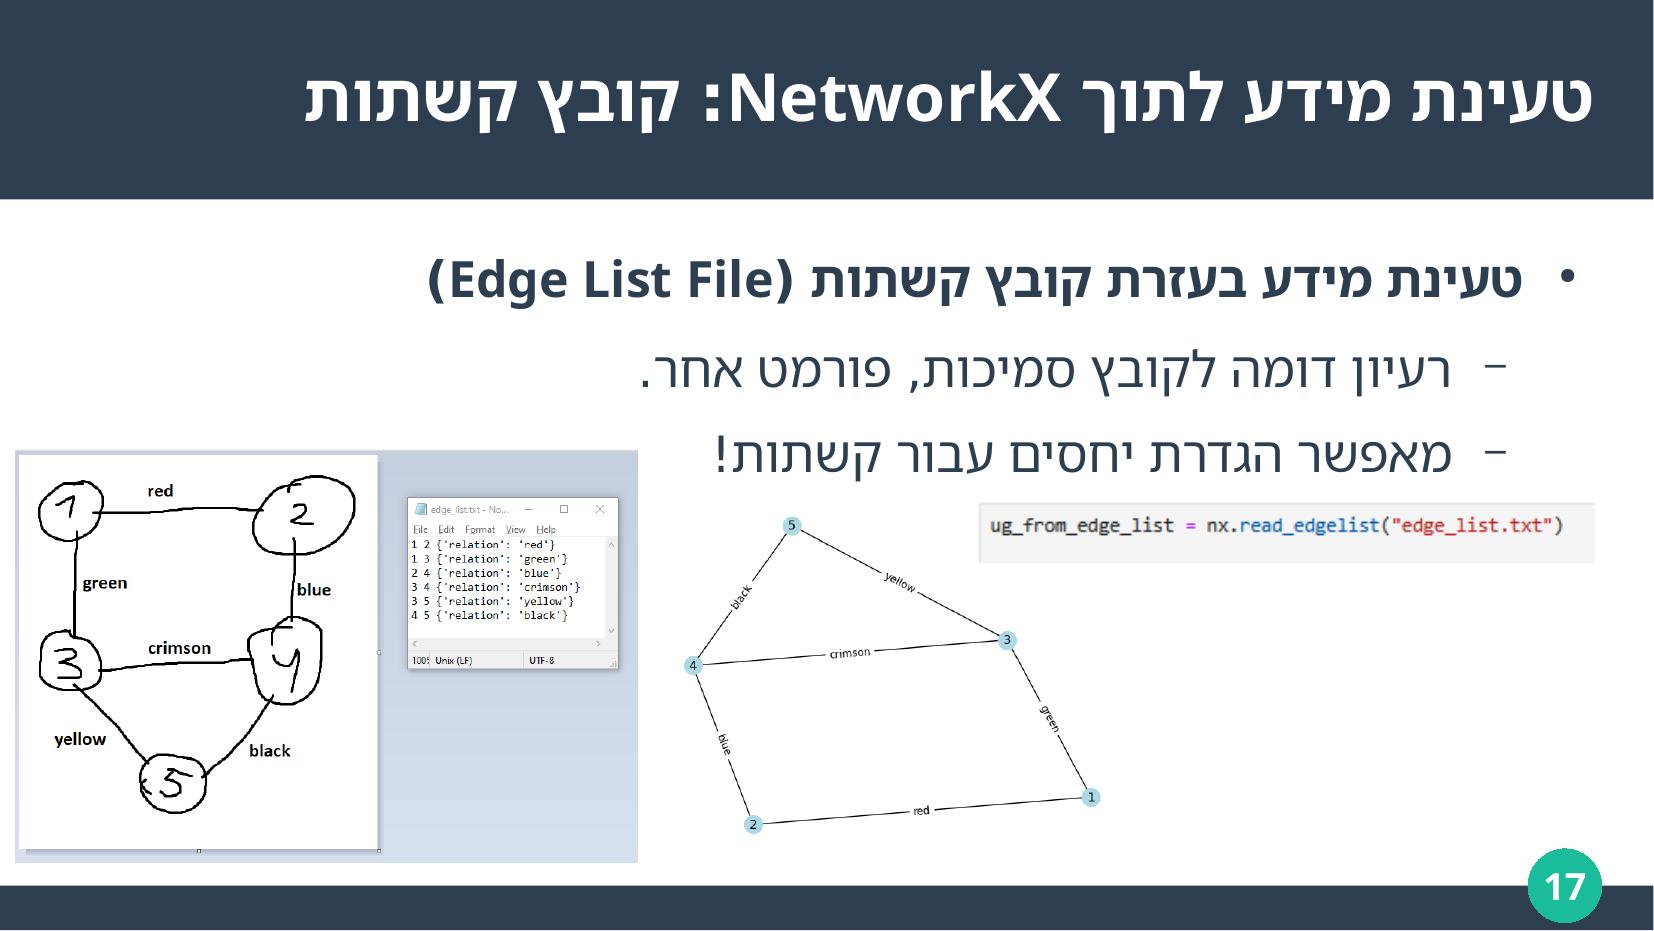

# טעינת מידע לתוך NetworkX: קובץ קשתות
טעינת מידע בעזרת קובץ קשתות (Edge List File)
רעיון דומה לקובץ סמיכות, פורמט אחר.
מאפשר הגדרת יחסים עבור קשתות!
17